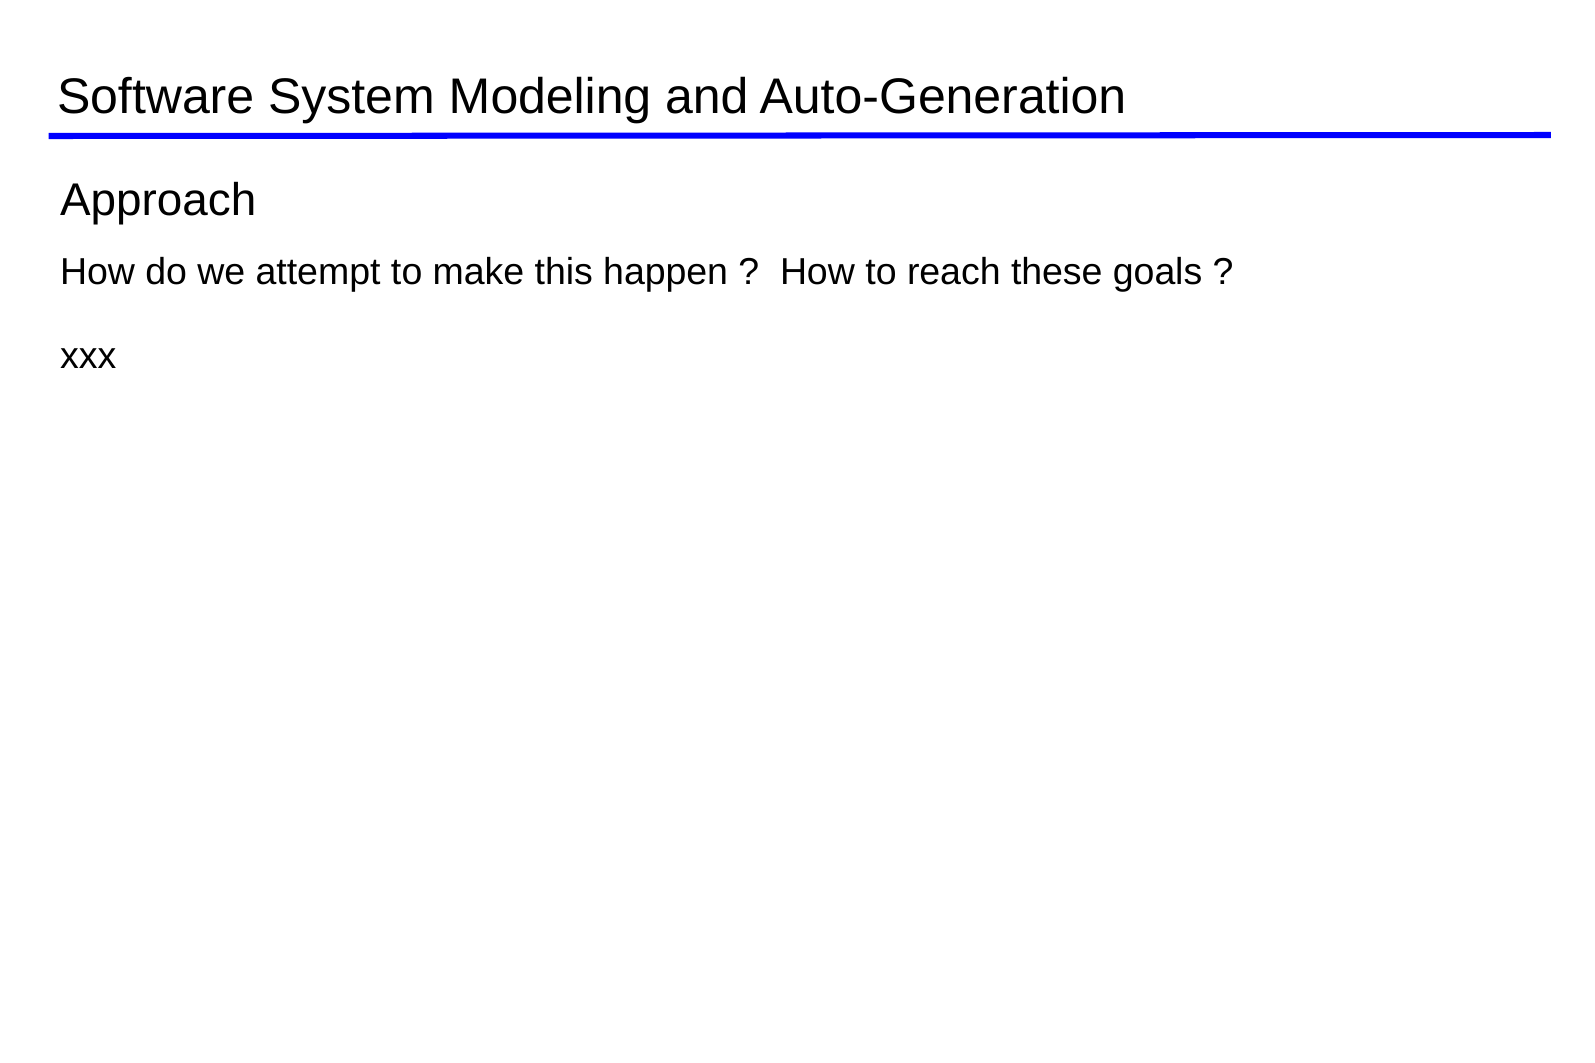

Software System Modeling and Auto-Generation
Approach
How do we attempt to make this happen ? How to reach these goals ?
xxx